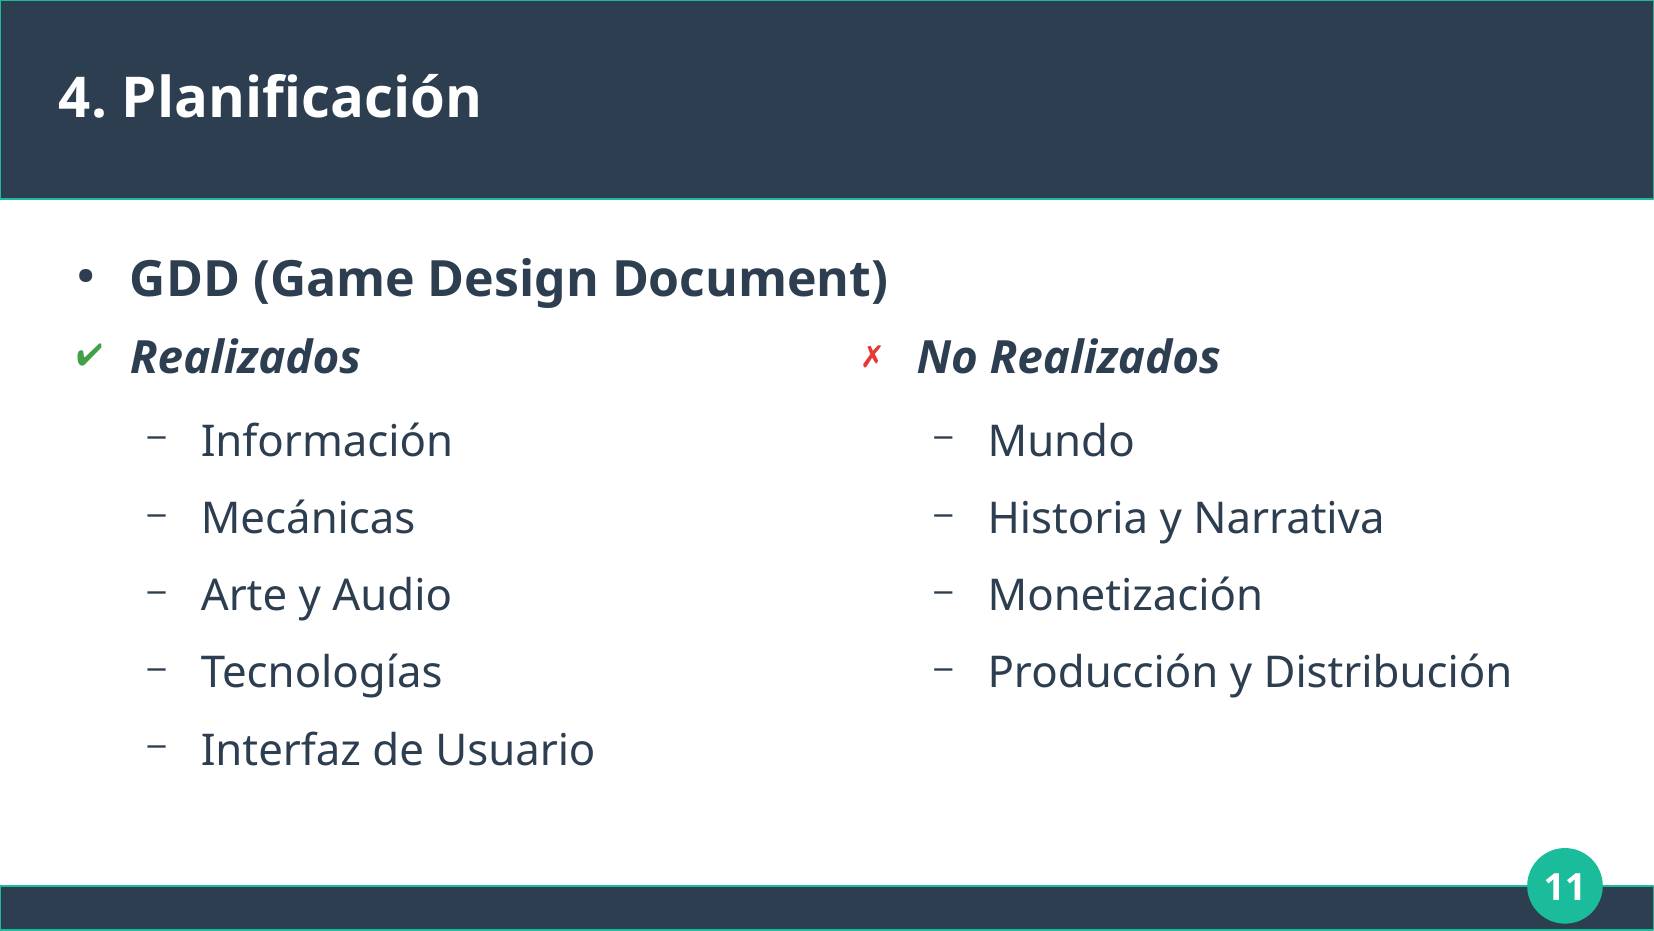

# 4. Planificación
GDD (Game Design Document)
Realizados
Información
Mecánicas
Arte y Audio
Tecnologías
Interfaz de Usuario
No Realizados
Mundo
Historia y Narrativa
Monetización
Producción y Distribución
11